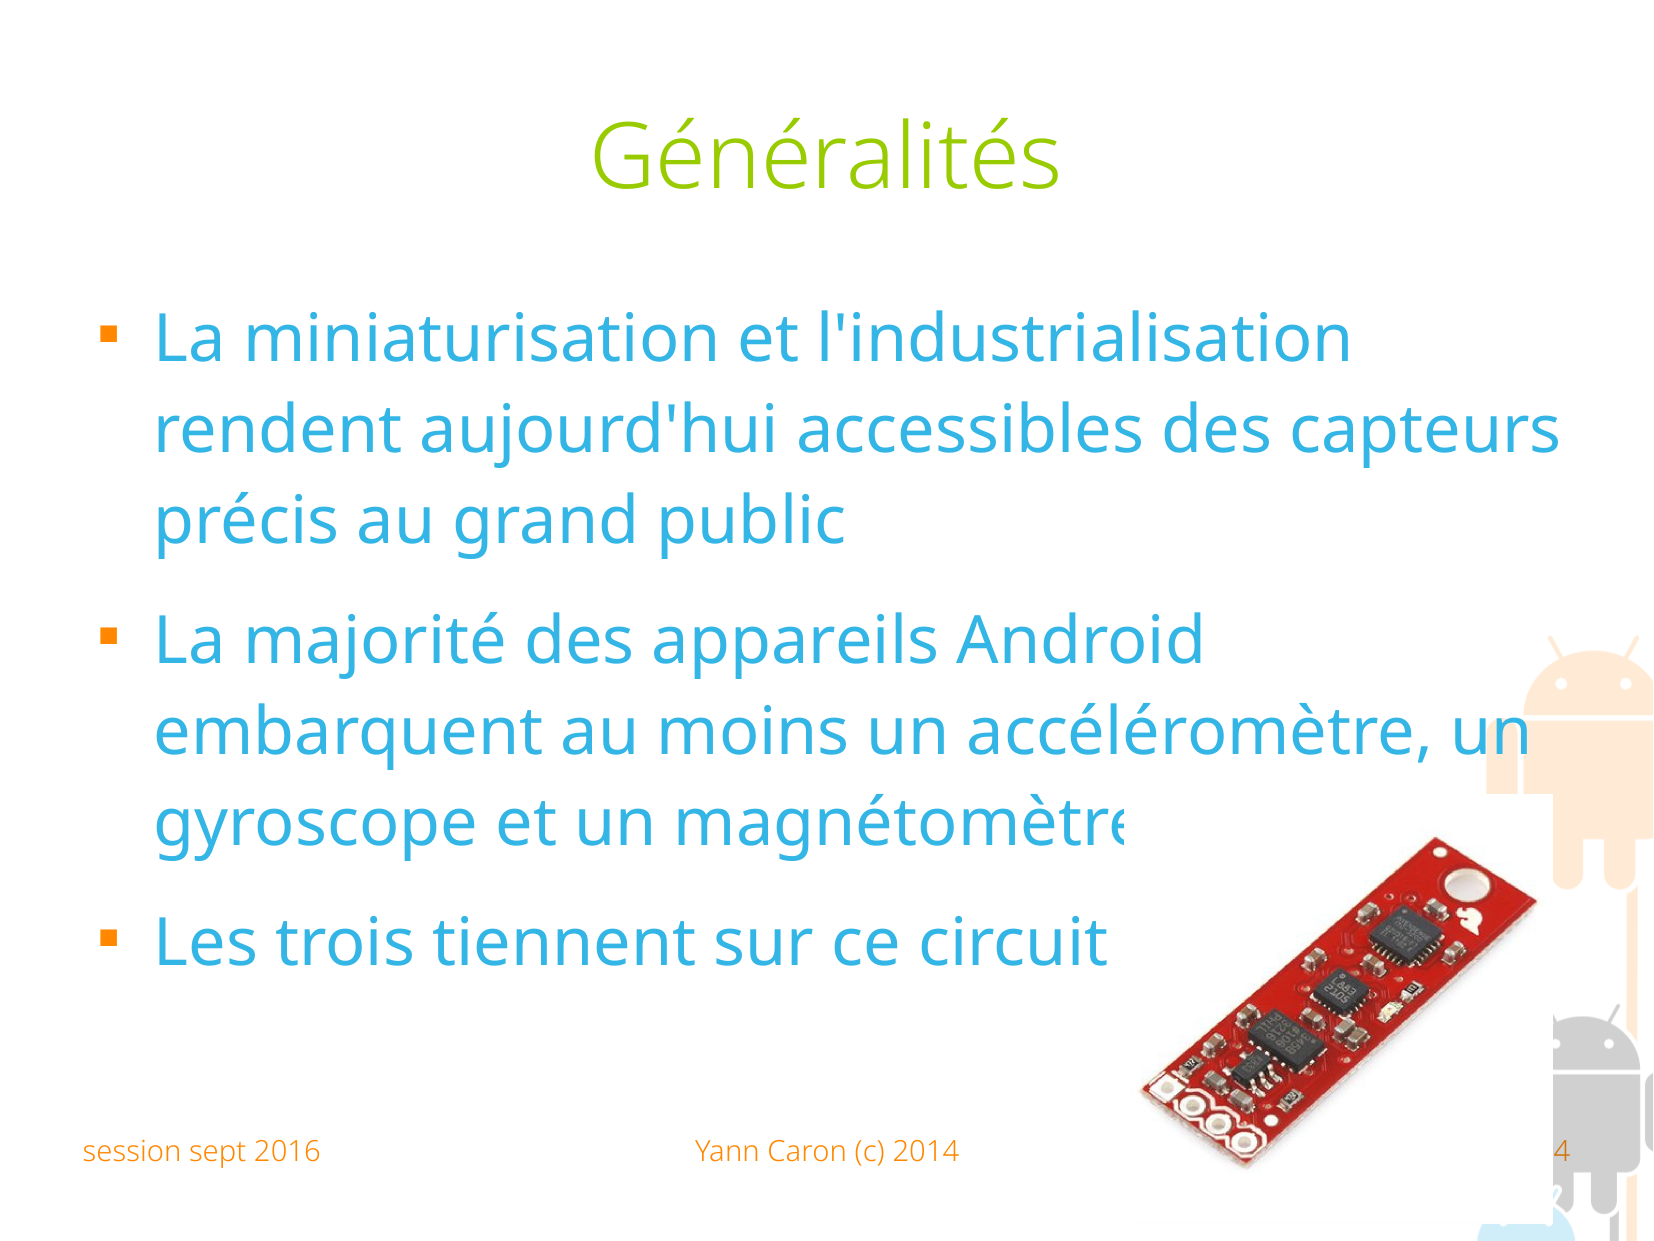

# Généralités
La miniaturisation et l'industrialisation rendent aujourd'hui accessibles des capteurs précis au grand public
La majorité des appareils Android embarquent au moins un accéléromètre, un gyroscope et un magnétomètre
Les trois tiennent sur ce circuit :
session sept 2016
Yann Caron (c) 2014
4